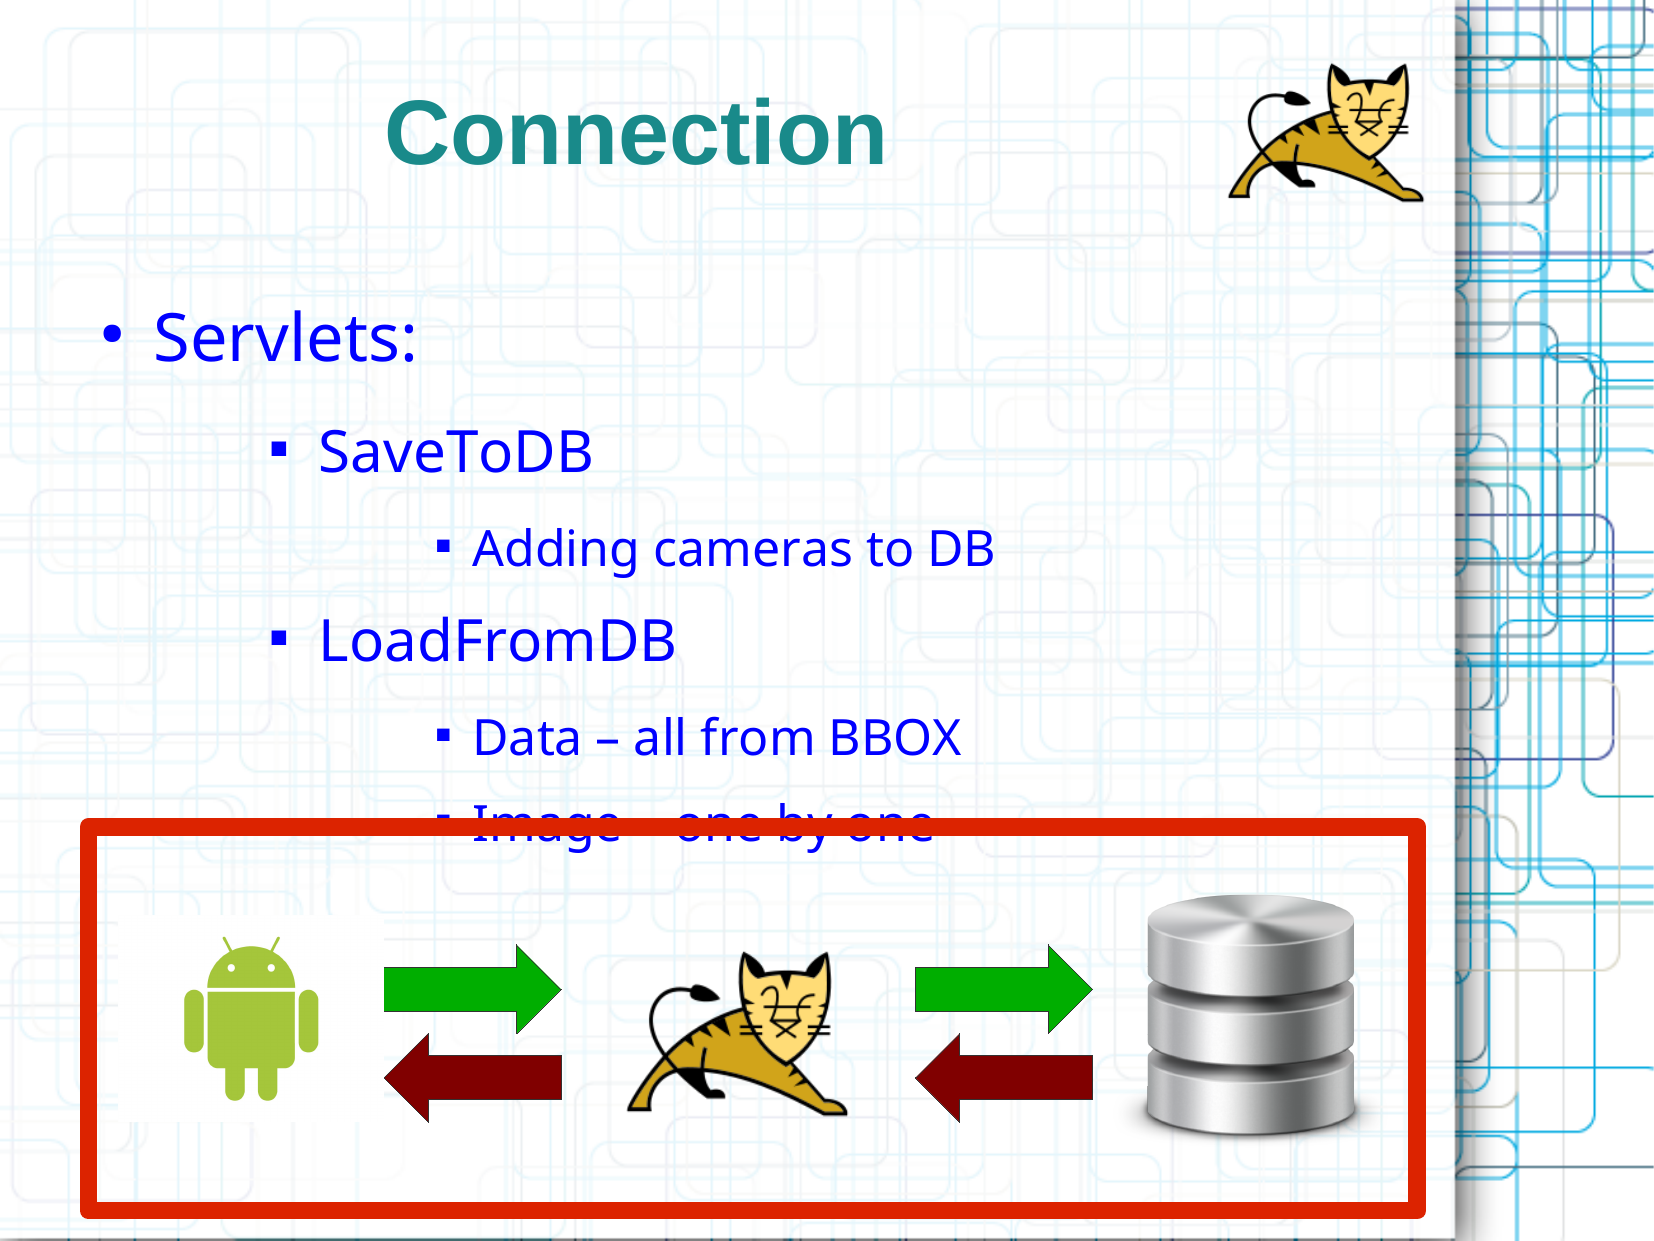

Connection
# Servlets:
SaveToDB
Adding cameras to DB
LoadFromDB
Data – all from BBOX
Image – one by one